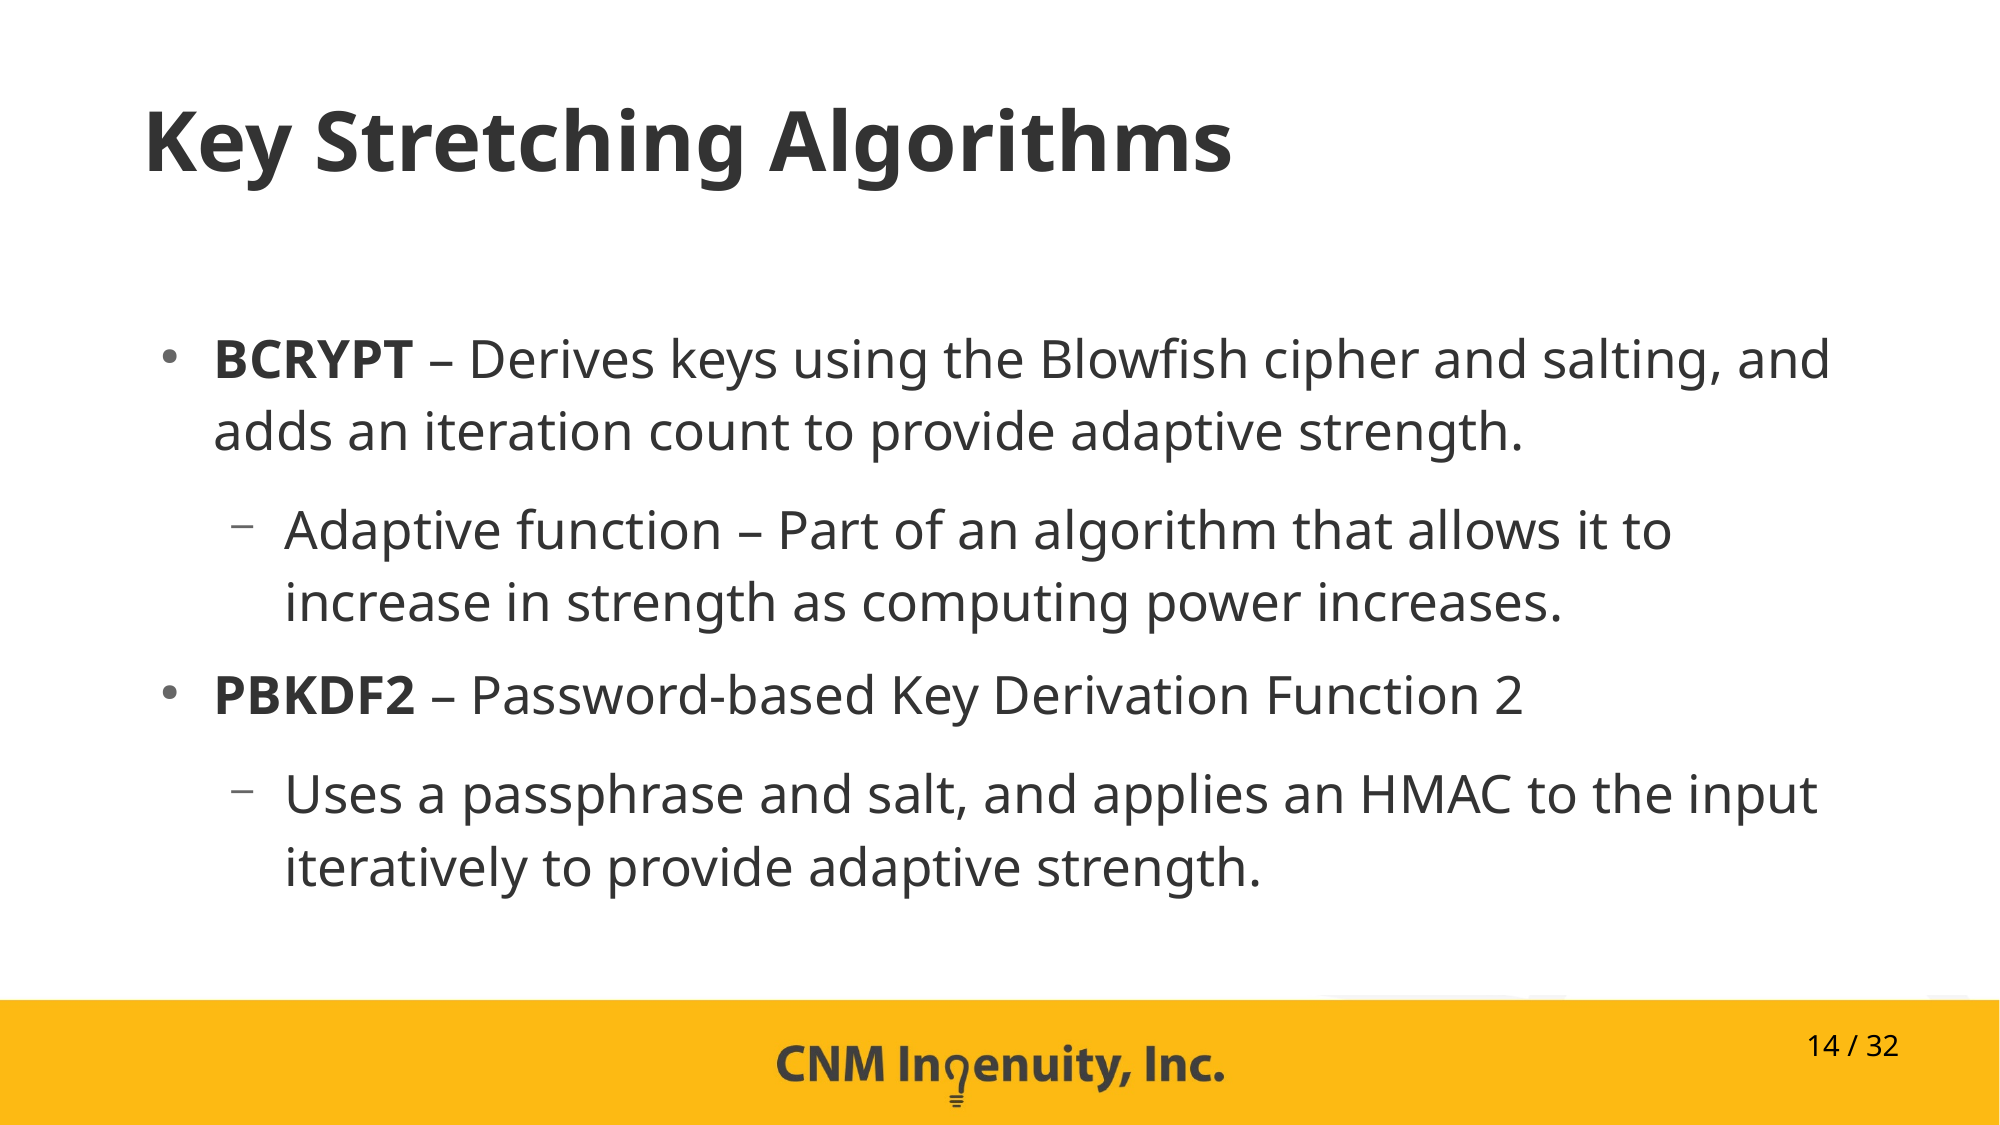

# Key Stretching Algorithms
BCRYPT – Derives keys using the Blowfish cipher and salting, and adds an iteration count to provide adaptive strength.
Adaptive function – Part of an algorithm that allows it to increase in strength as computing power increases.
PBKDF2 – Password-based Key Derivation Function 2
Uses a passphrase and salt, and applies an HMAC to the input iteratively to provide adaptive strength.
14